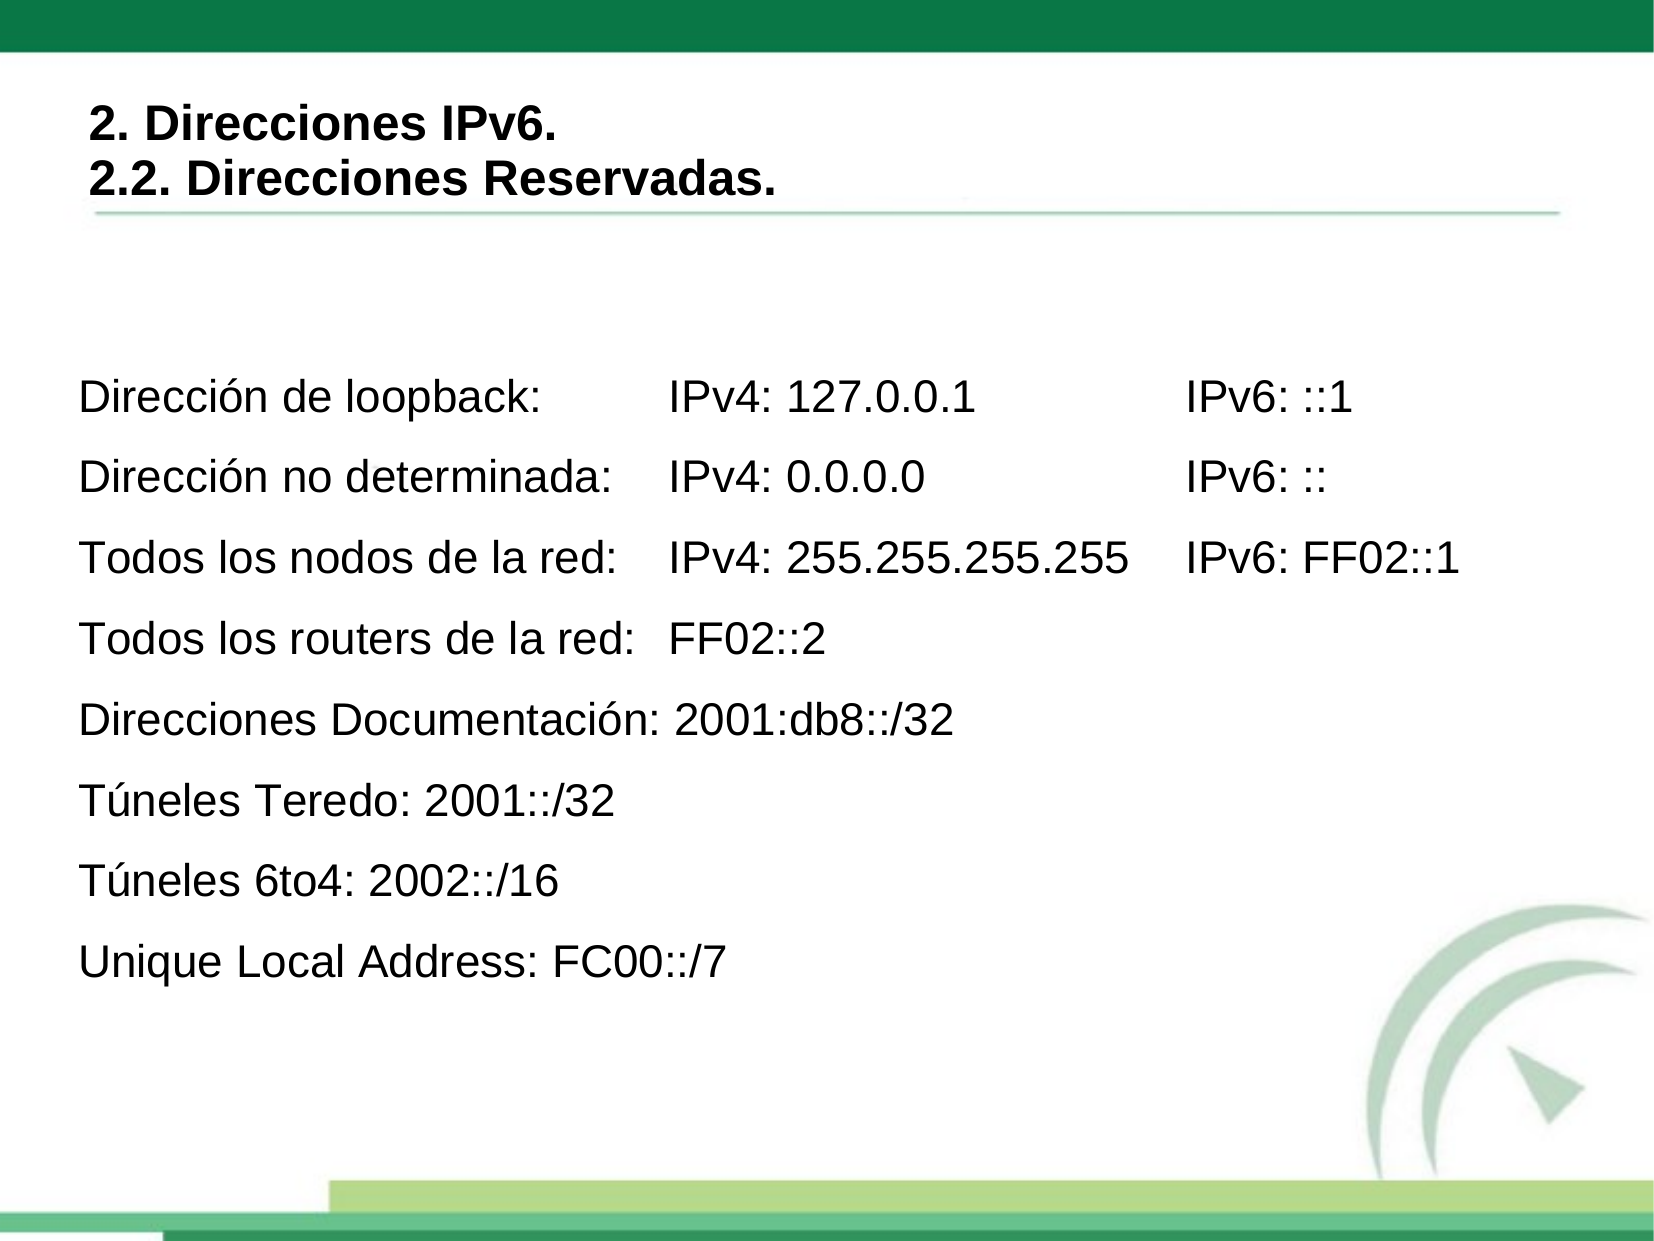

# 2. Direcciones IPv6. 2.2. Direcciones Reservadas.
Dirección de loopback: 		IPv4: 127.0.0.1 			IPv6: ::1
Dirección no determinada:	IPv4: 0.0.0.0				IPv6: ::
Todos los nodos de la red:	IPv4: 255.255.255.255	IPv6: FF02::1
Todos los routers de la red:	FF02::2
Direcciones Documentación: 2001:db8::/32
Túneles Teredo: 2001::/32
Túneles 6to4: 2002::/16
Unique Local Address: FC00::/7